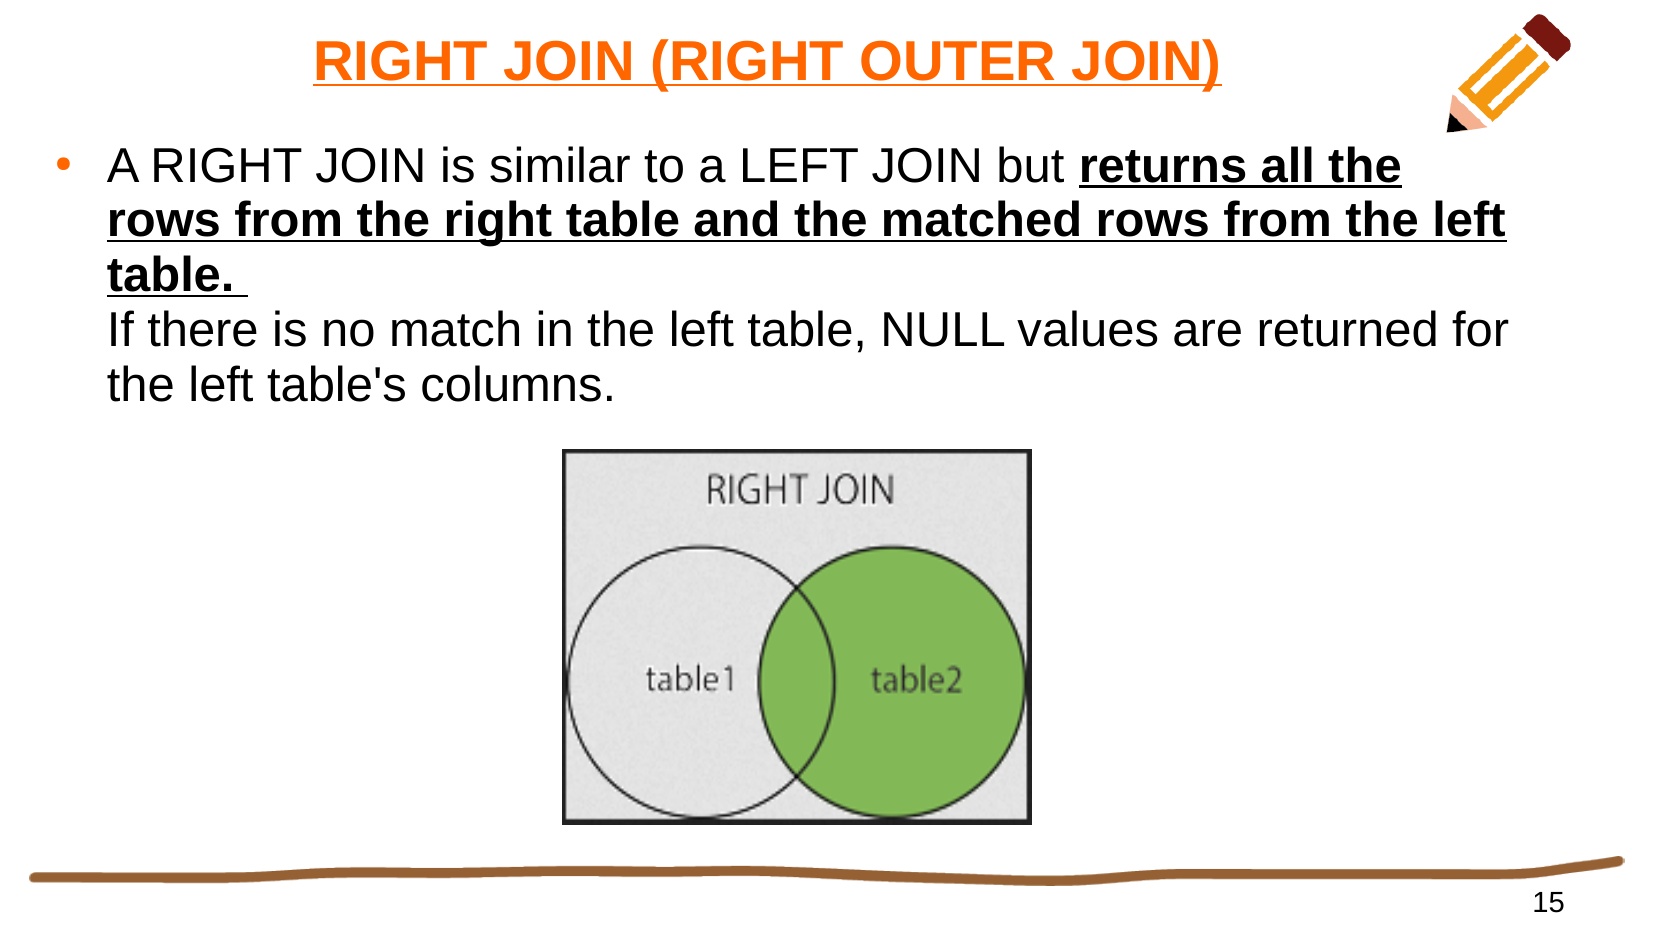

# RIGHT JOIN (RIGHT OUTER JOIN)
A RIGHT JOIN is similar to a LEFT JOIN but returns all the rows from the right table and the matched rows from the left table.
If there is no match in the left table, NULL values are returned for the left table's columns.
15